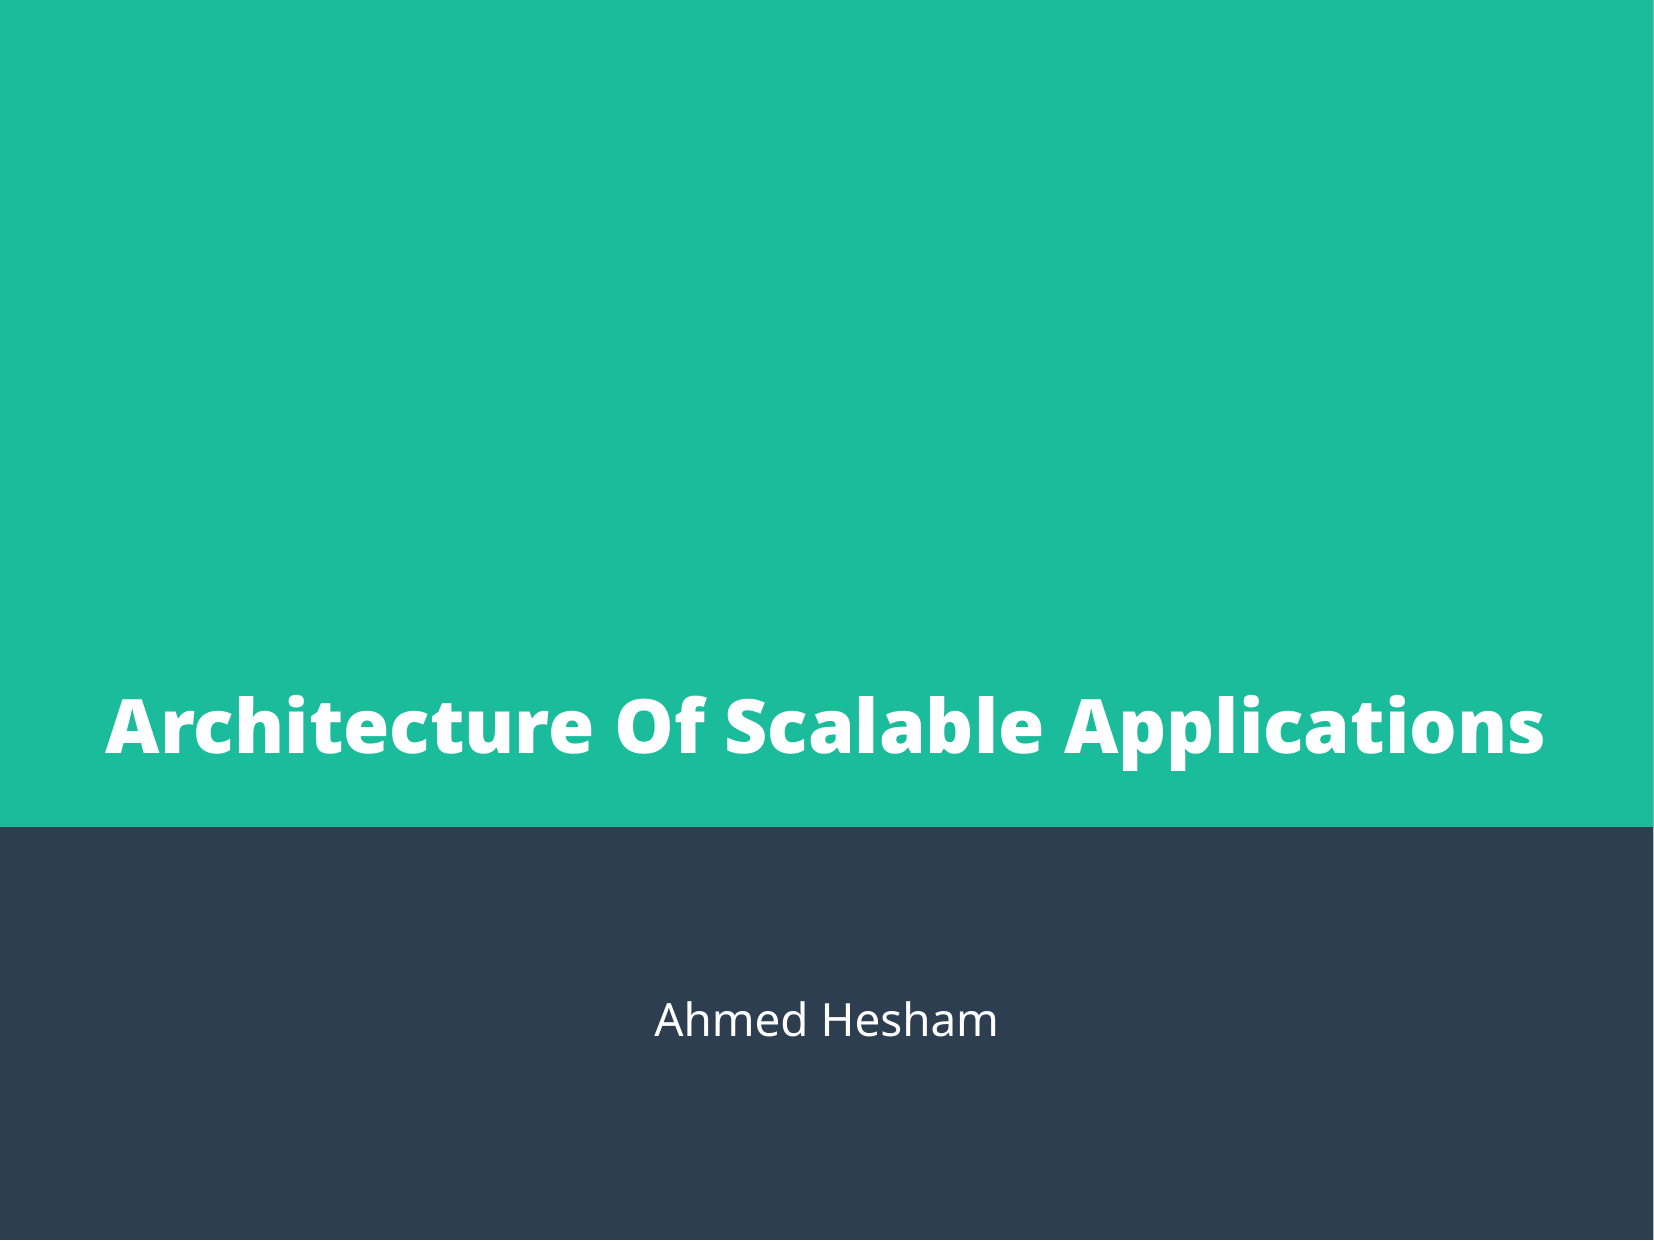

# Architecture Of Scalable Applications
Ahmed Hesham